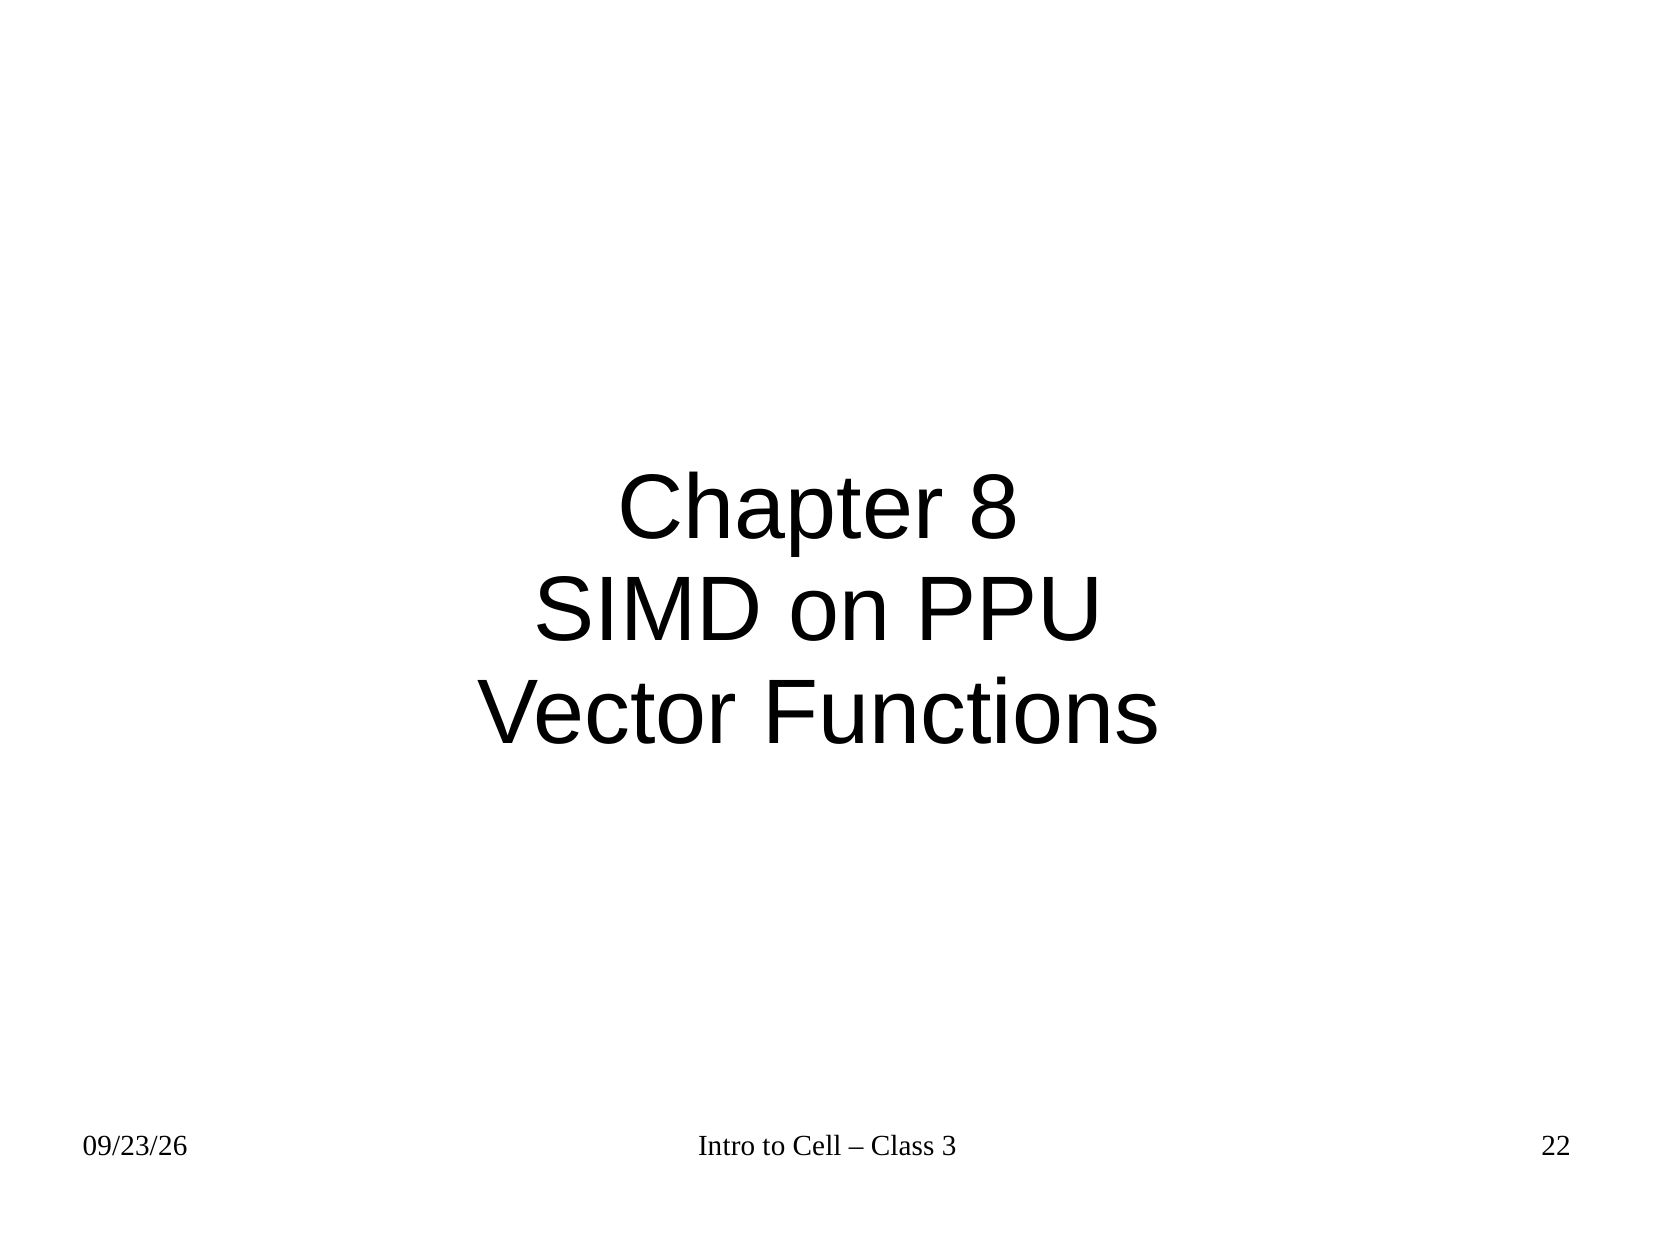

# Chapter 8 SIMD on PPU Vector Functions
Cell Programming Workshop
22